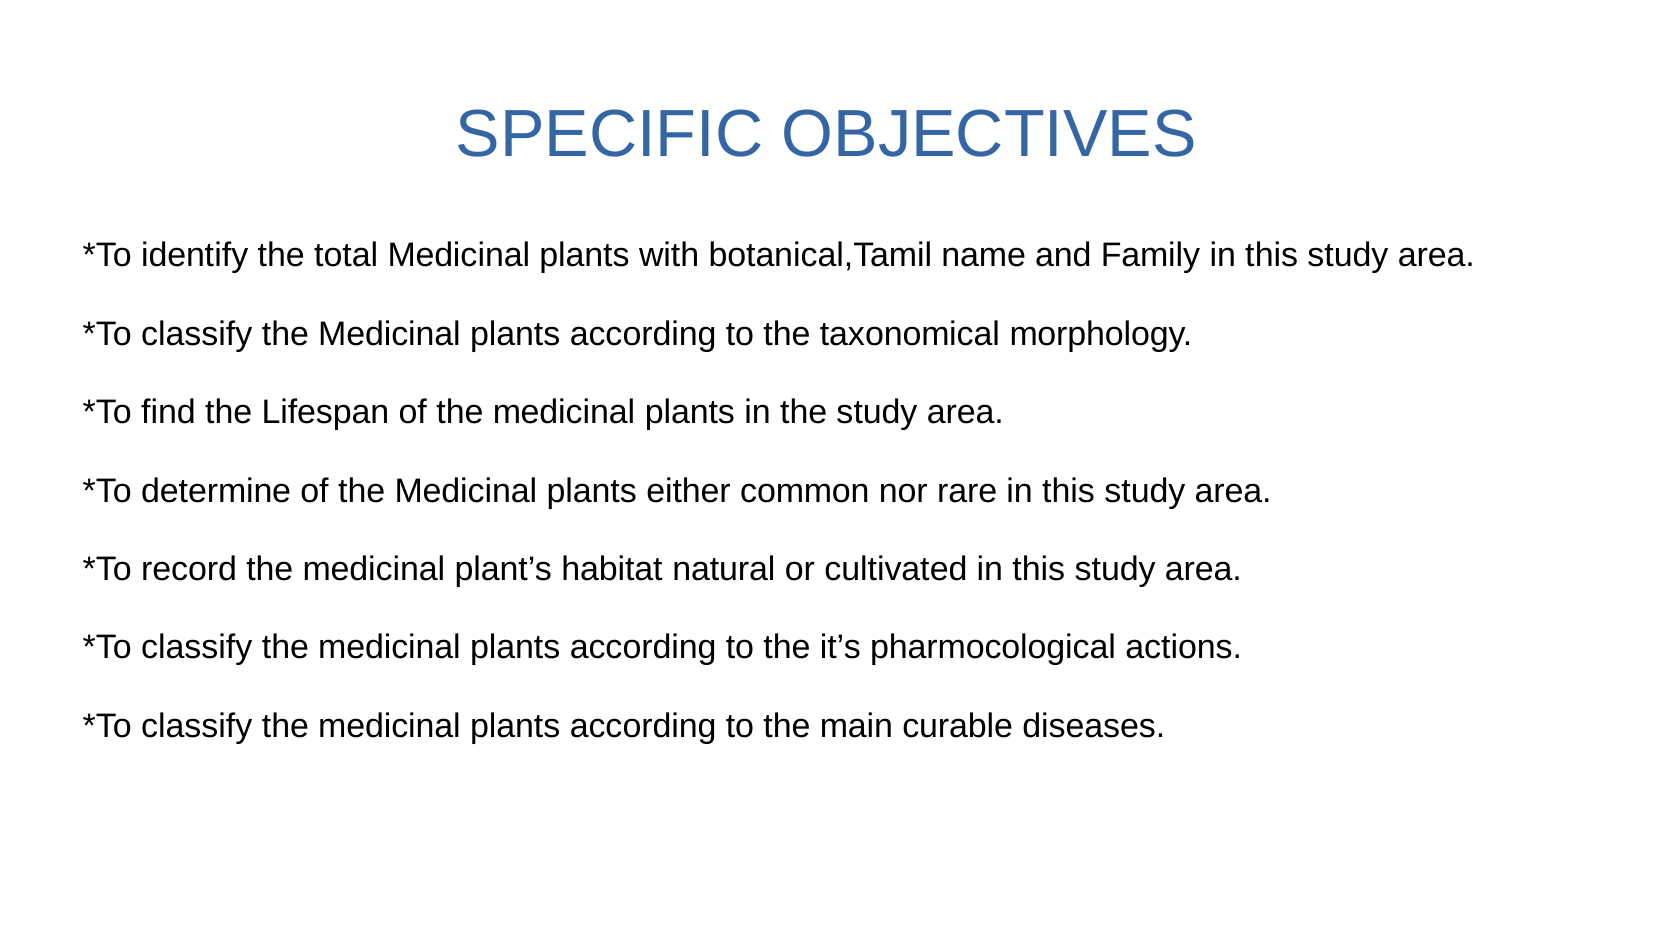

# SPECIFIC OBJECTIVES
*To identify the total Medicinal plants with botanical,Tamil name and Family in this study area.
*To classify the Medicinal plants according to the taxonomical morphology.
*To find the Lifespan of the medicinal plants in the study area.
*To determine of the Medicinal plants either common nor rare in this study area.
*To record the medicinal plant’s habitat natural or cultivated in this study area.
*To classify the medicinal plants according to the it’s pharmocological actions.
*To classify the medicinal plants according to the main curable diseases.